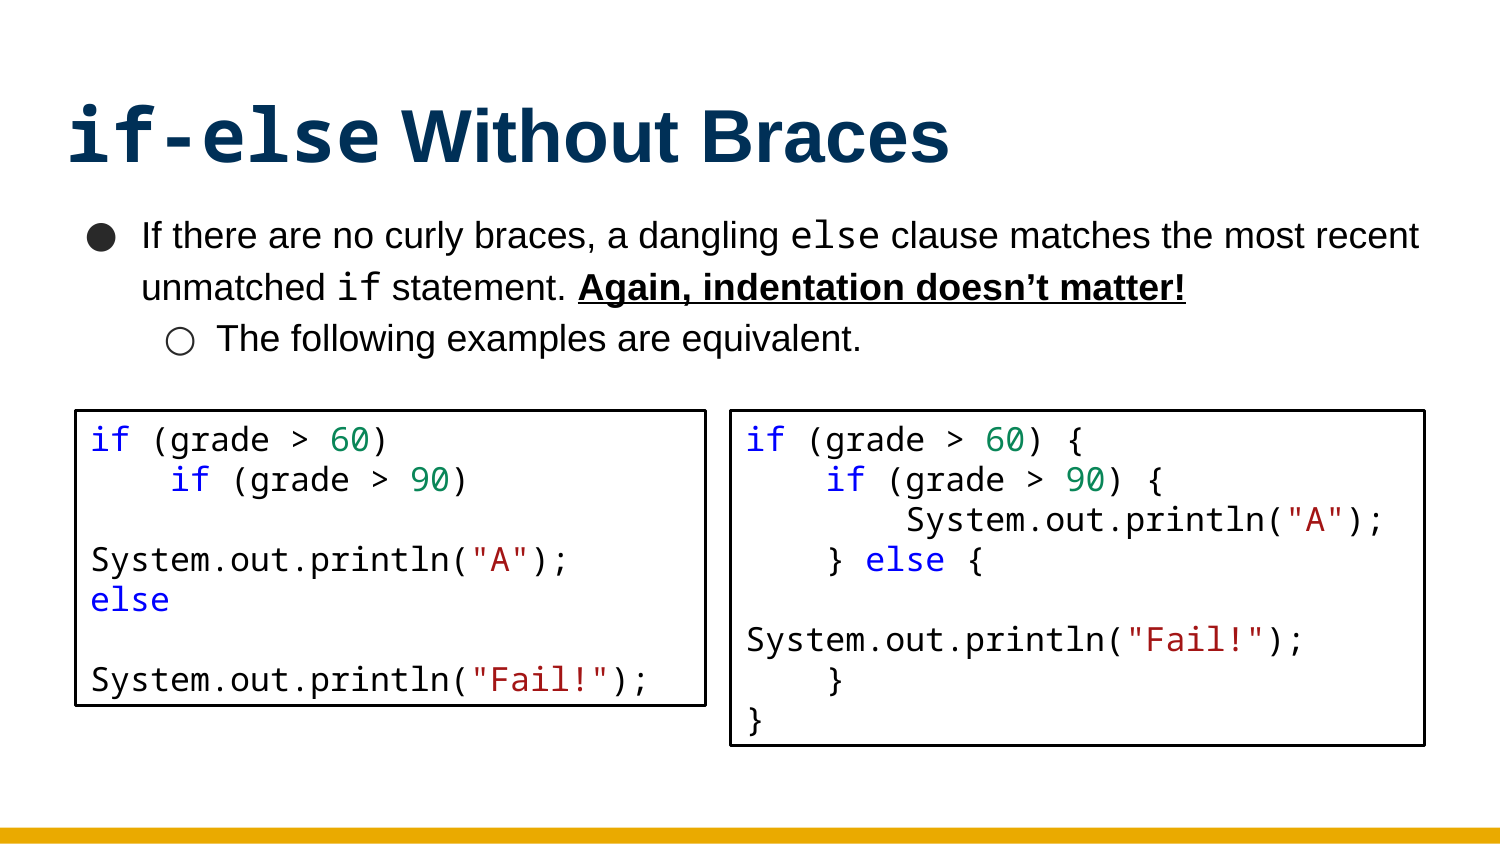

# if-else Without Braces
If there are no curly braces, a dangling else clause matches the most recent unmatched if statement. Again, indentation doesn’t matter!
The following examples are equivalent.
if (grade > 60)
 if (grade > 90)
    System.out.println("A");
else
 System.out.println("Fail!");
if (grade > 60) {
 if (grade > 90) {
 System.out.println("A");
    } else {
    System.out.println("Fail!");
 }
}